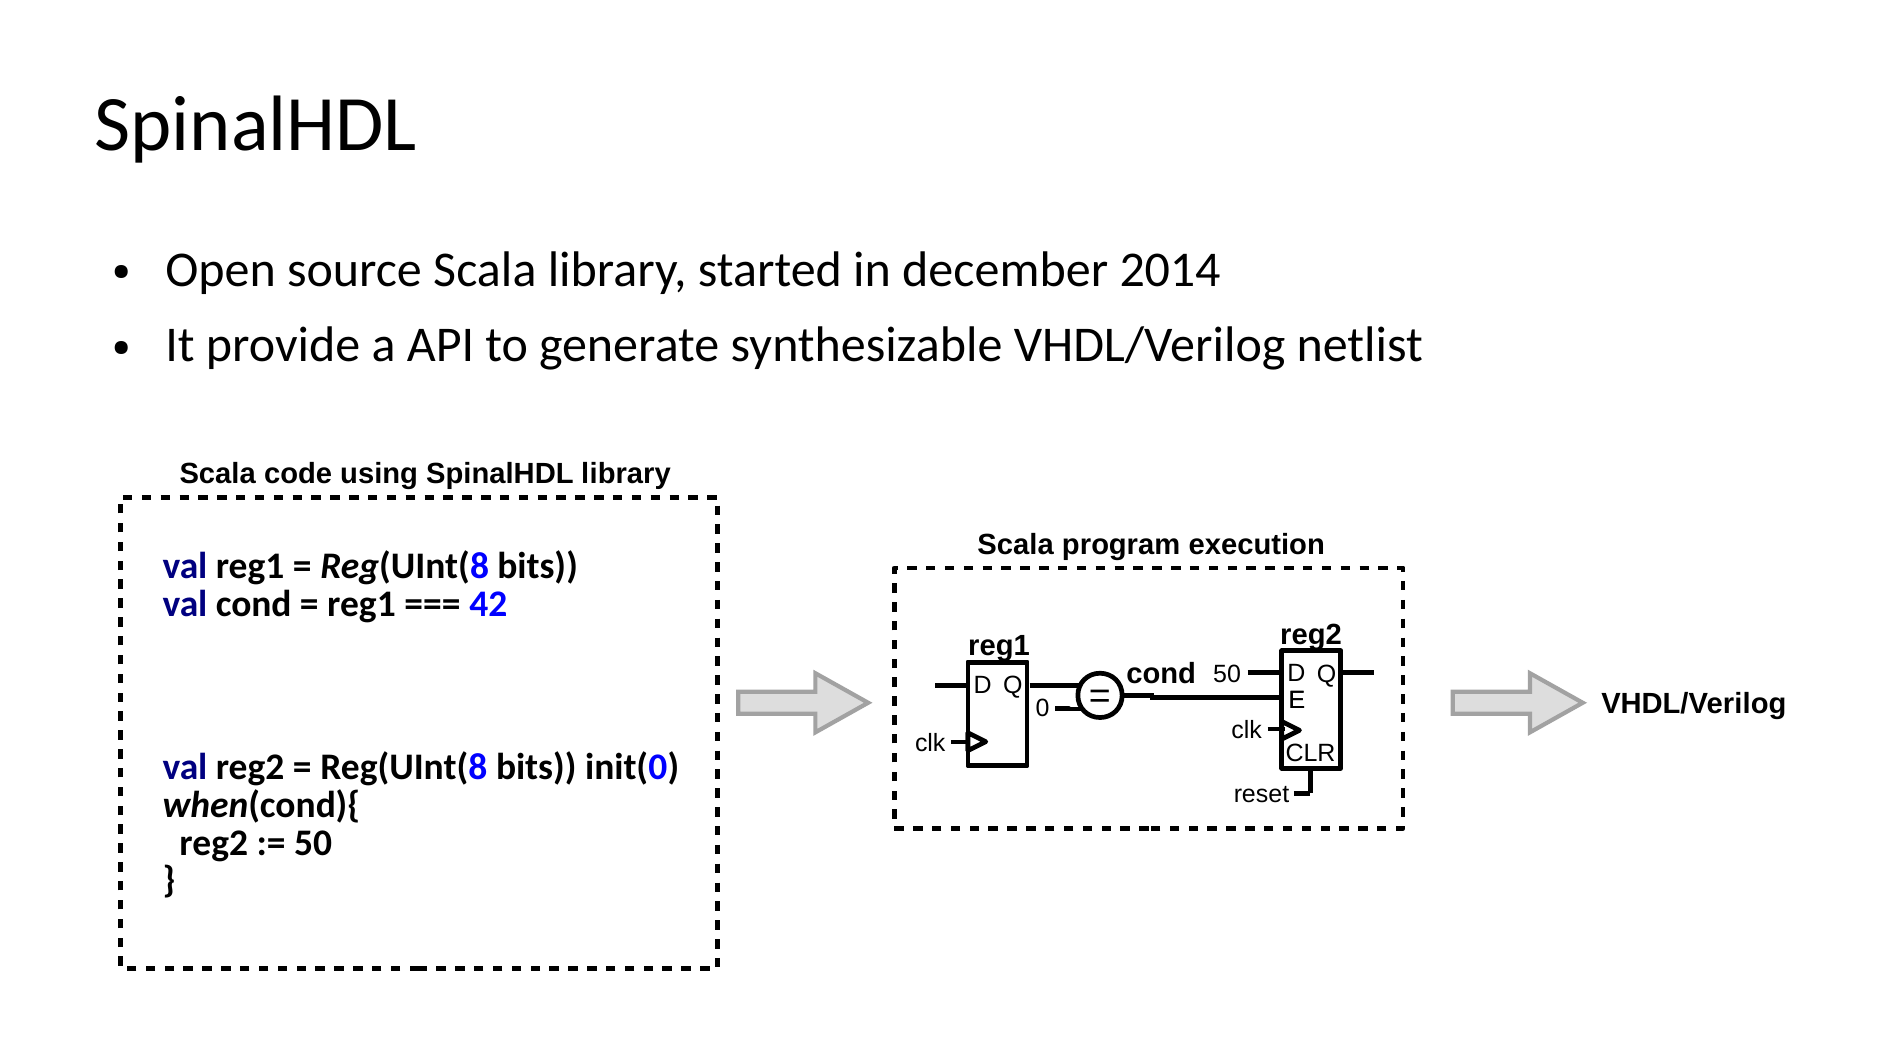

# SpinalHDL
Open source Scala library, started in december 2014
It provide a API to generate synthesizable VHDL/Verilog netlist
val reg1 = Reg(UInt(8 bits))
val cond = reg1 === 42
VHDL/Verilog
val reg2 = Reg(UInt(8 bits)) init(0)
when(cond){
 reg2 := 50
}